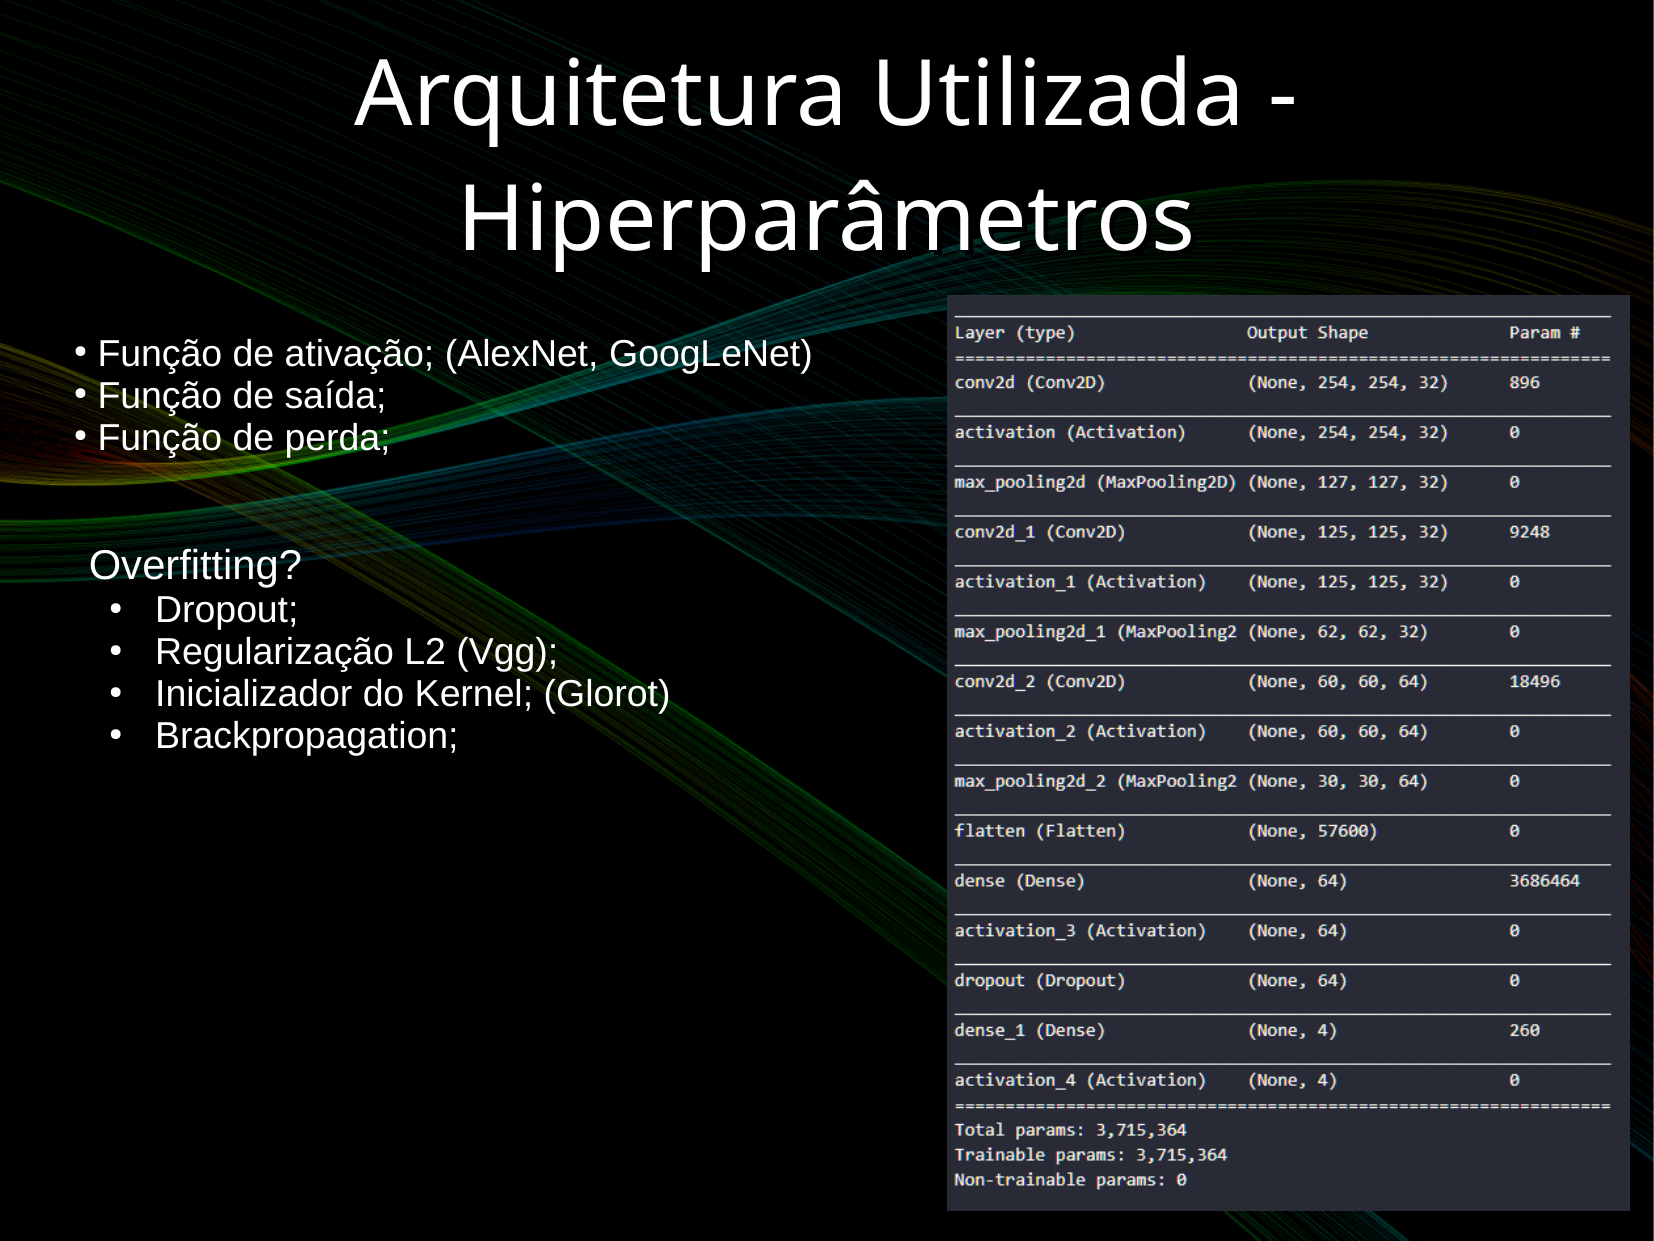

# Arquitetura Utilizada - Hiperparâmetros
 Função de ativação; (AlexNet, GoogLeNet)
 Função de saída;
 Função de perda;
Overfitting?
 Dropout;
 Regularização L2 (Vgg);
 Inicializador do Kernel; (Glorot)
 Brackpropagation;